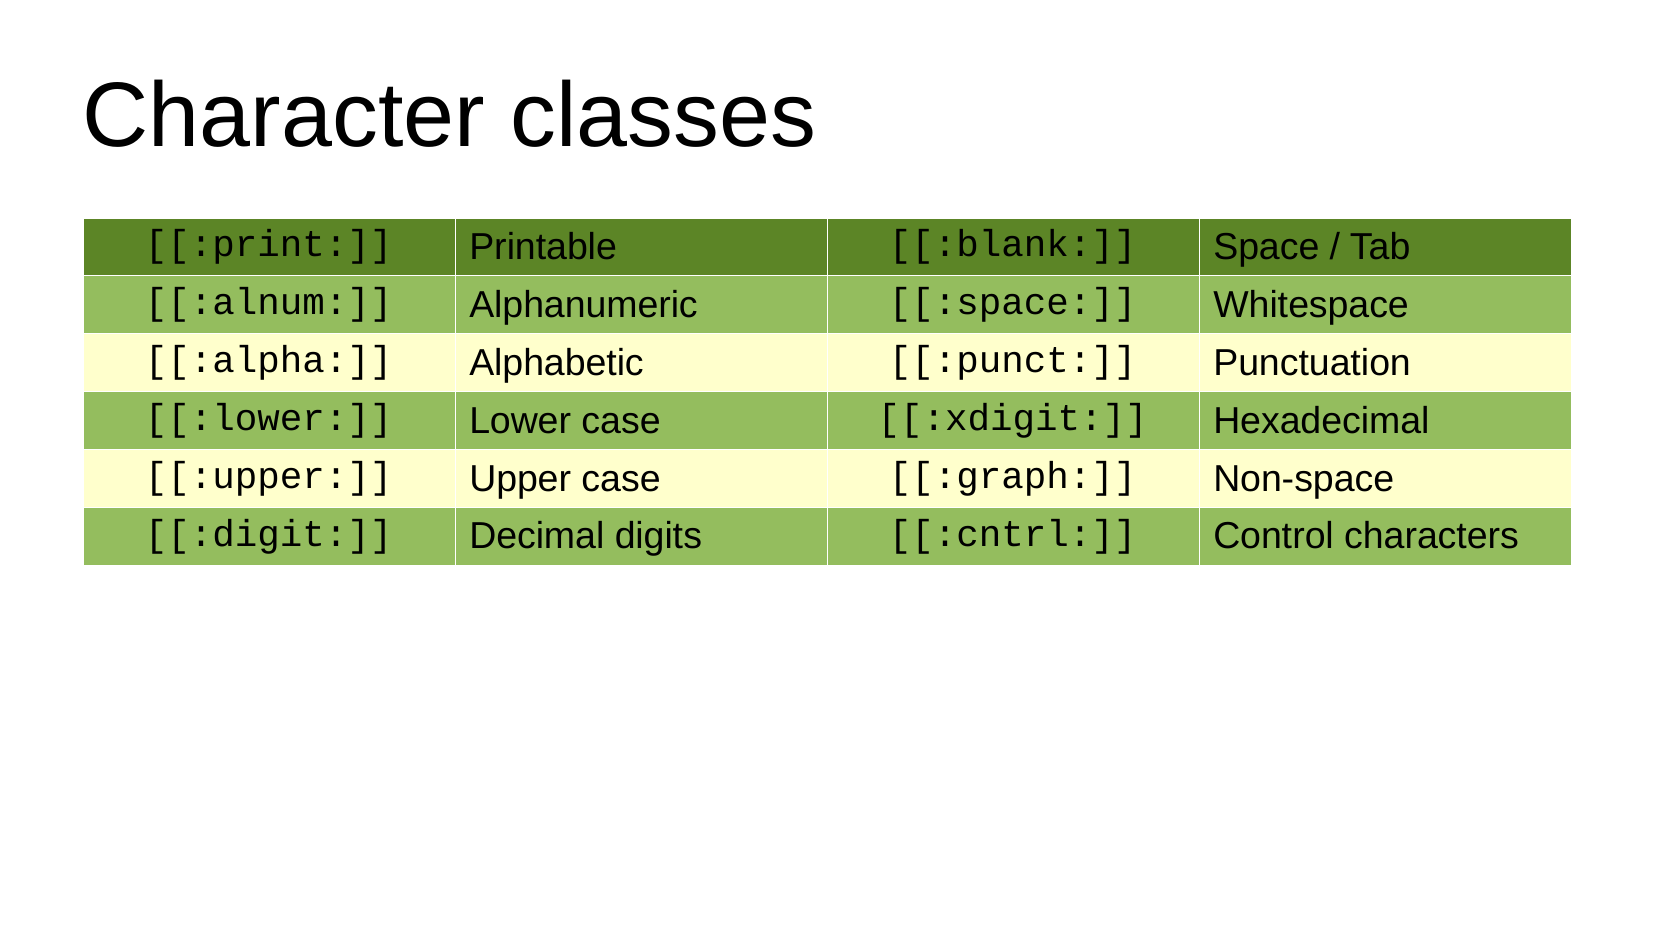

# Character classes
| [[:print:]] | Printable | [[:blank:]] | Space / Tab |
| --- | --- | --- | --- |
| [[:alnum:]] | Alphanumeric | [[:space:]] | Whitespace |
| [[:alpha:]] | Alphabetic | [[:punct:]] | Punctuation |
| [[:lower:]] | Lower case | [[:xdigit:]] | Hexadecimal |
| [[:upper:]] | Upper case | [[:graph:]] | Non-space |
| [[:digit:]] | Decimal digits | [[:cntrl:]] | Control characters |